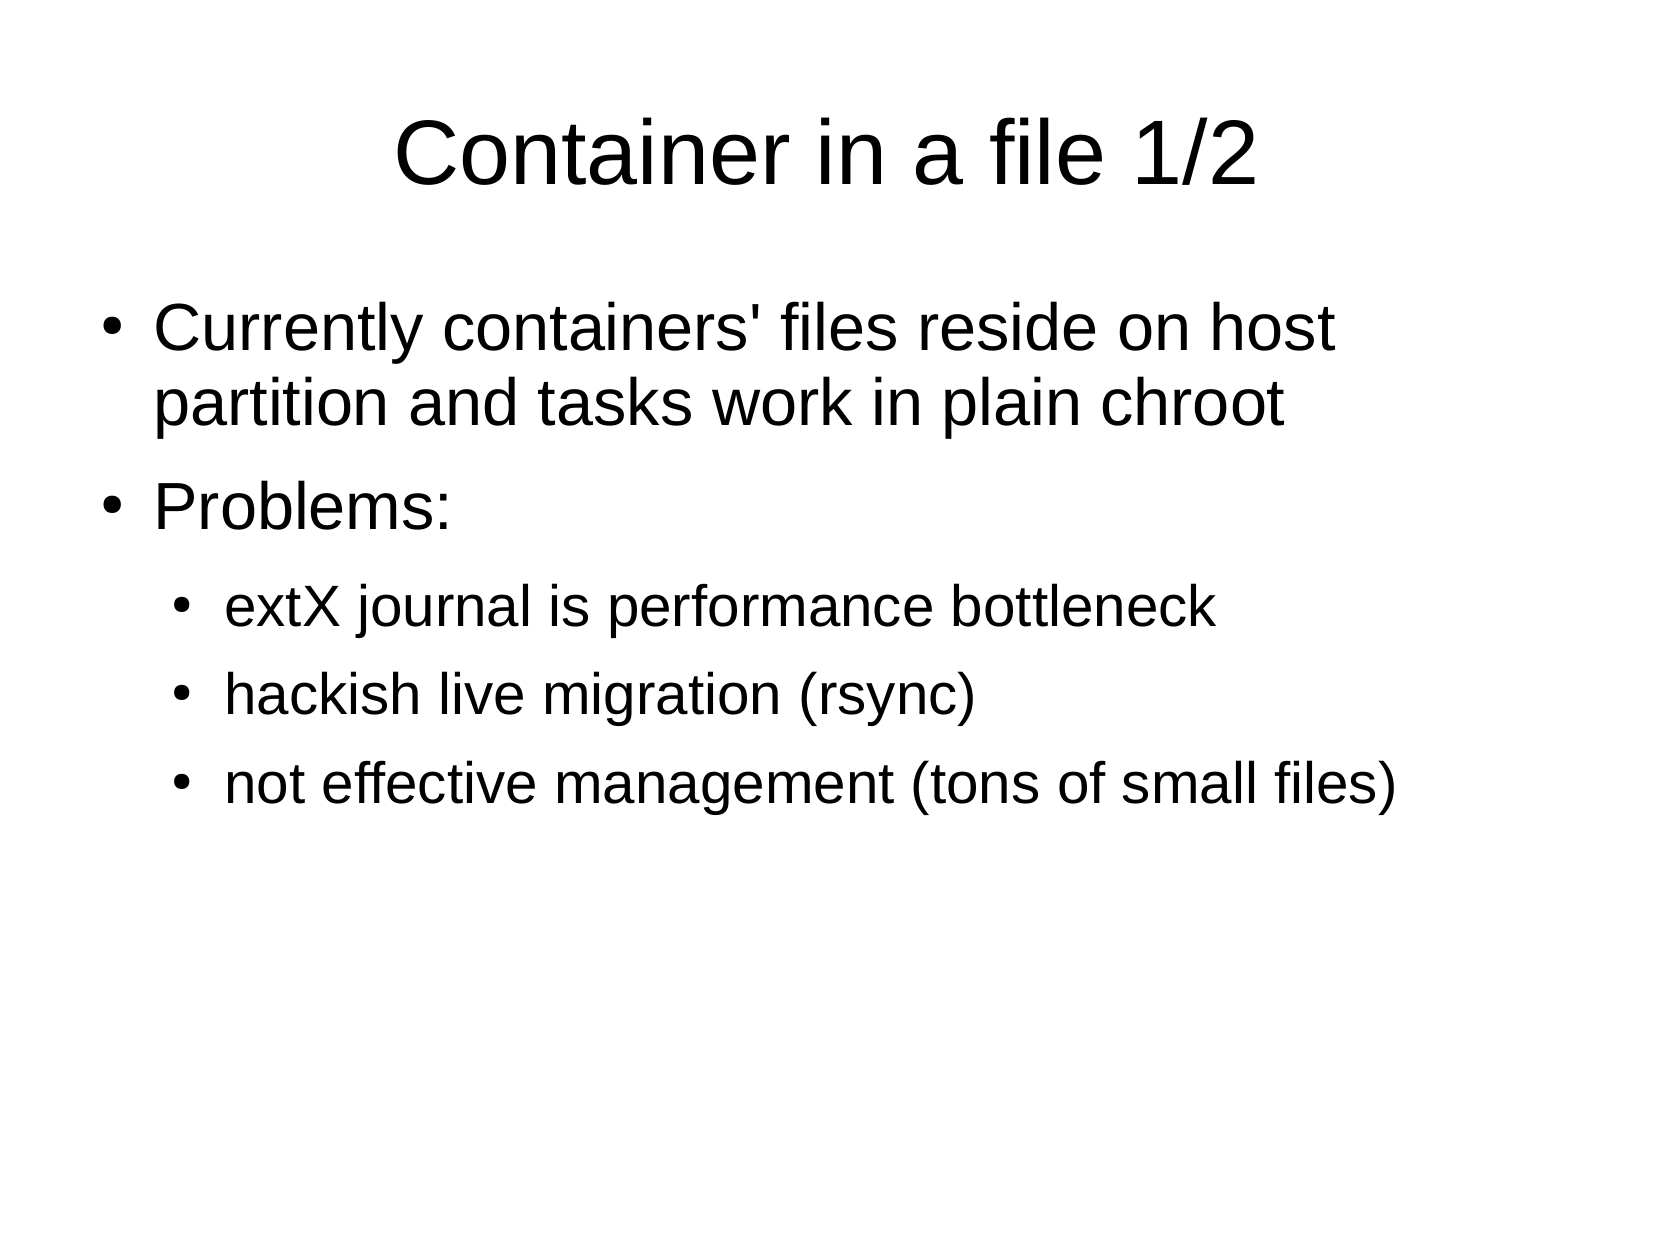

# Container in a file 1/2
Currently containers' files reside on host partition and tasks work in plain chroot
Problems:
extX journal is performance bottleneck
hackish live migration (rsync)
not effective management (tons of small files)